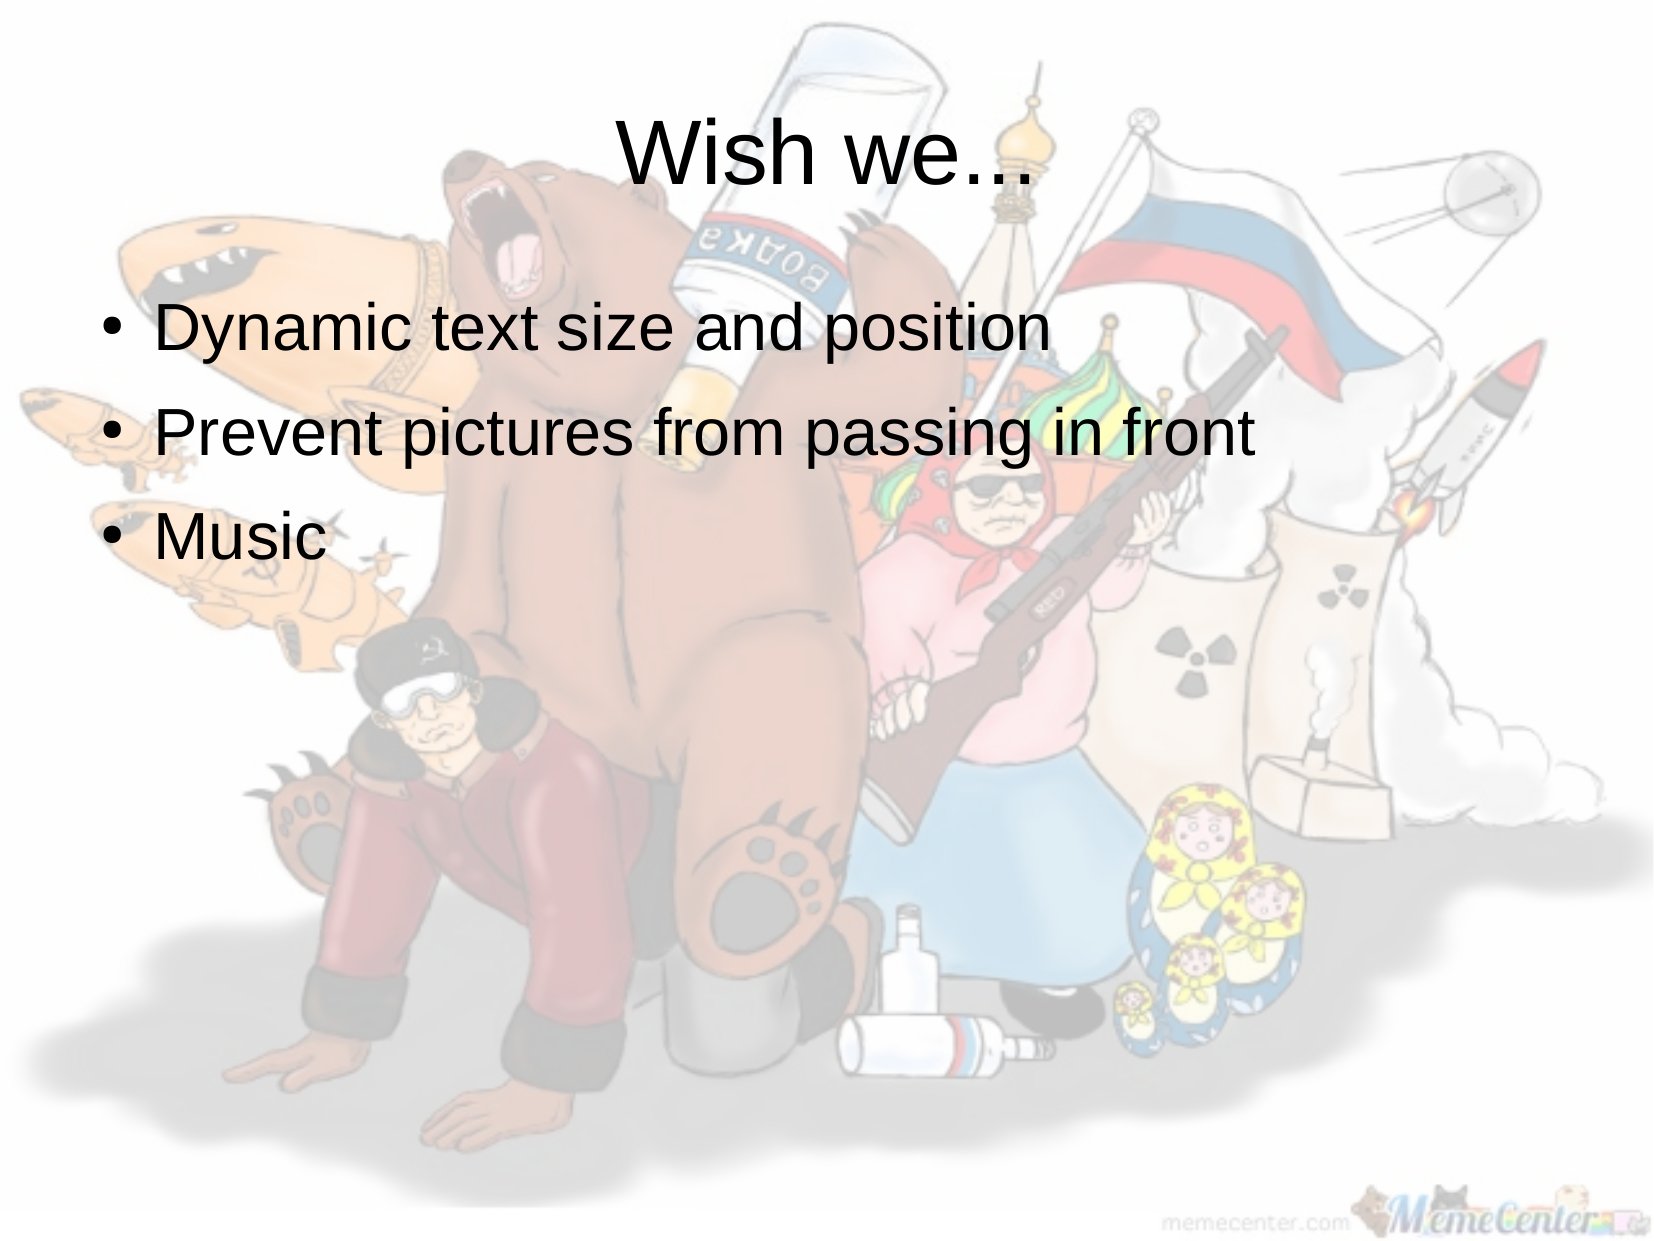

# Wish we...
Dynamic text size and position
Prevent pictures from passing in front
Music